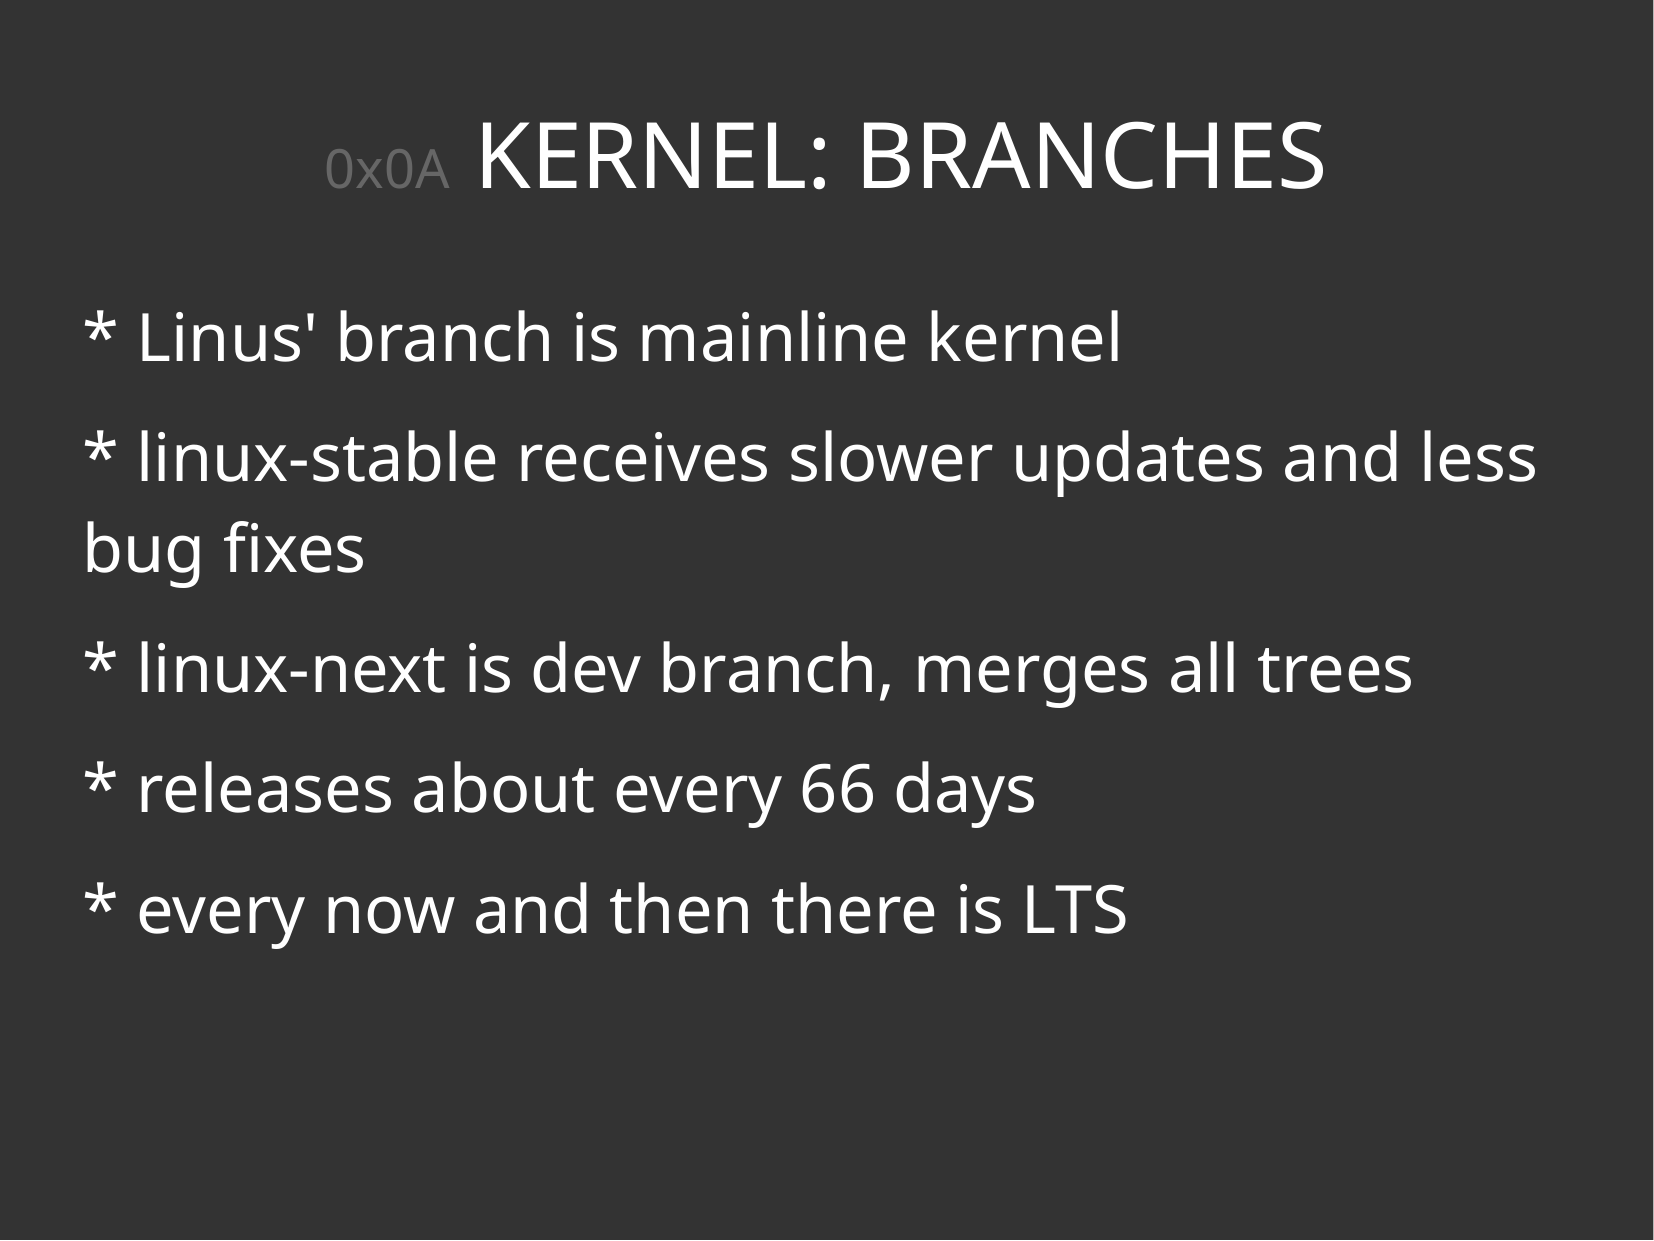

# 0x0A KERNEL: BRANCHES
* Linus' branch is mainline kernel
* linux-stable receives slower updates and less bug fixes
* linux-next is dev branch, merges all trees
* releases about every 66 days
* every now and then there is LTS